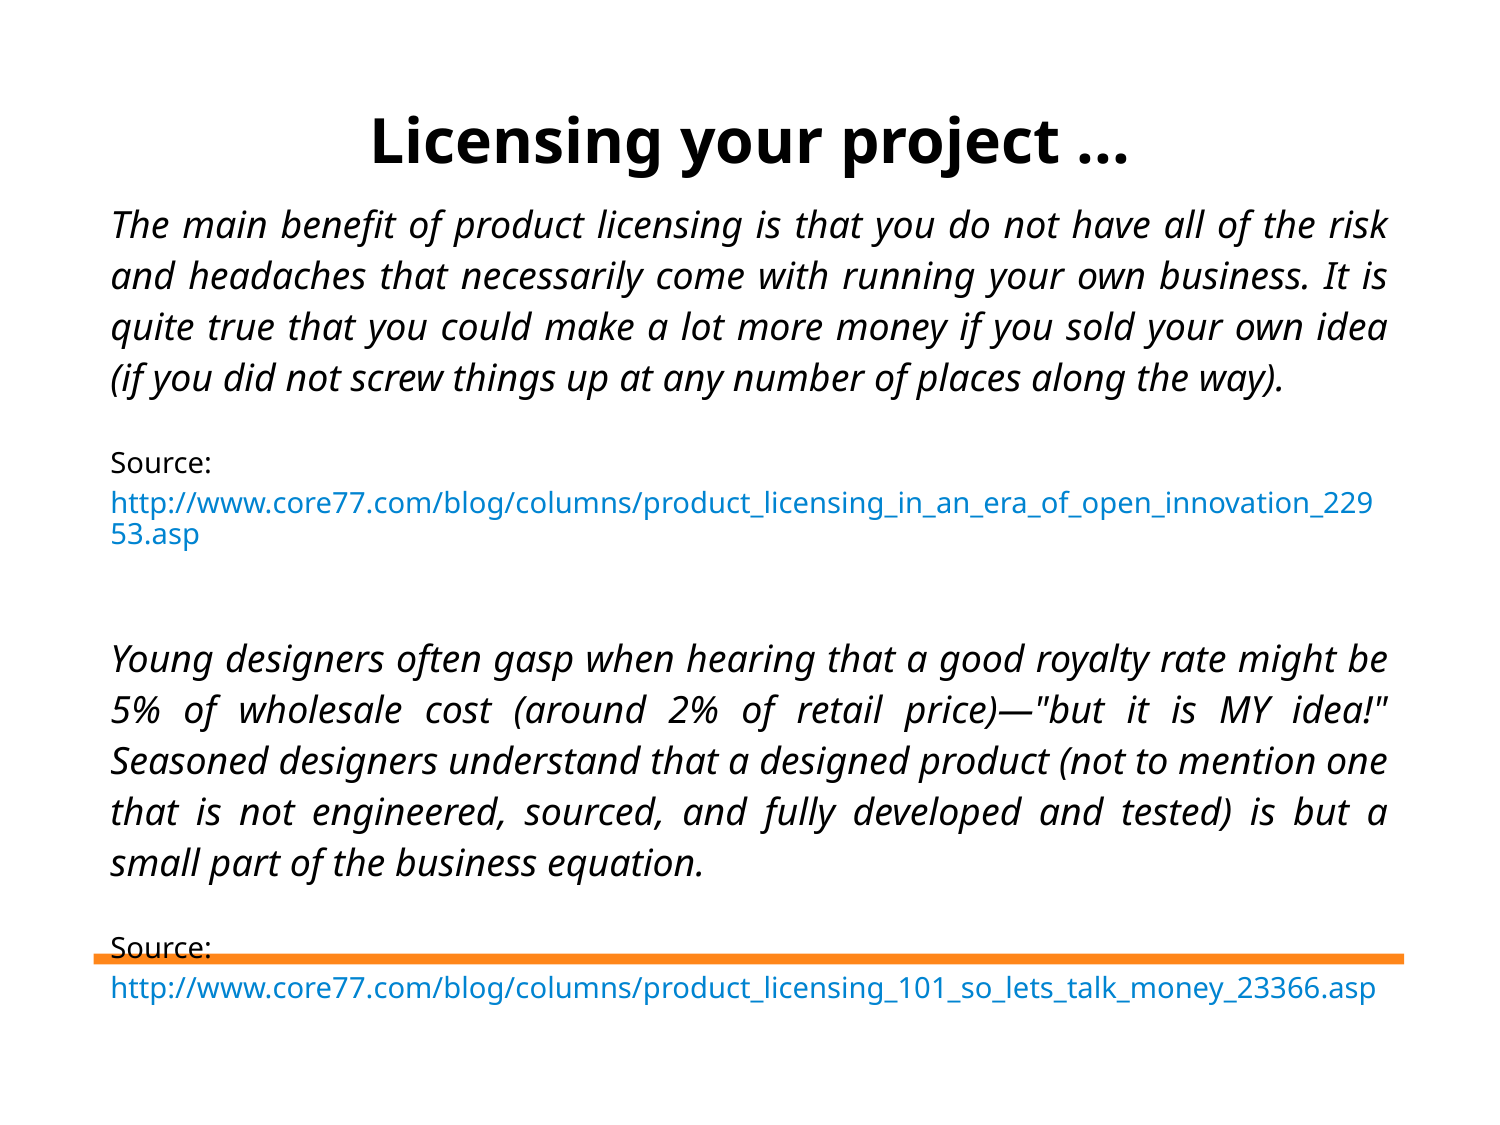

# Licensing your project ...
The main benefit of product licensing is that you do not have all of the risk and headaches that necessarily come with running your own business. It is quite true that you could make a lot more money if you sold your own idea (if you did not screw things up at any number of places along the way).
Source: http://www.core77.com/blog/columns/product_licensing_in_an_era_of_open_innovation_22953.asp
Young designers often gasp when hearing that a good royalty rate might be 5% of wholesale cost (around 2% of retail price)—"but it is MY idea!" Seasoned designers understand that a designed product (not to mention one that is not engineered, sourced, and fully developed and tested) is but a small part of the business equation.
Source: http://www.core77.com/blog/columns/product_licensing_101_so_lets_talk_money_23366.asp